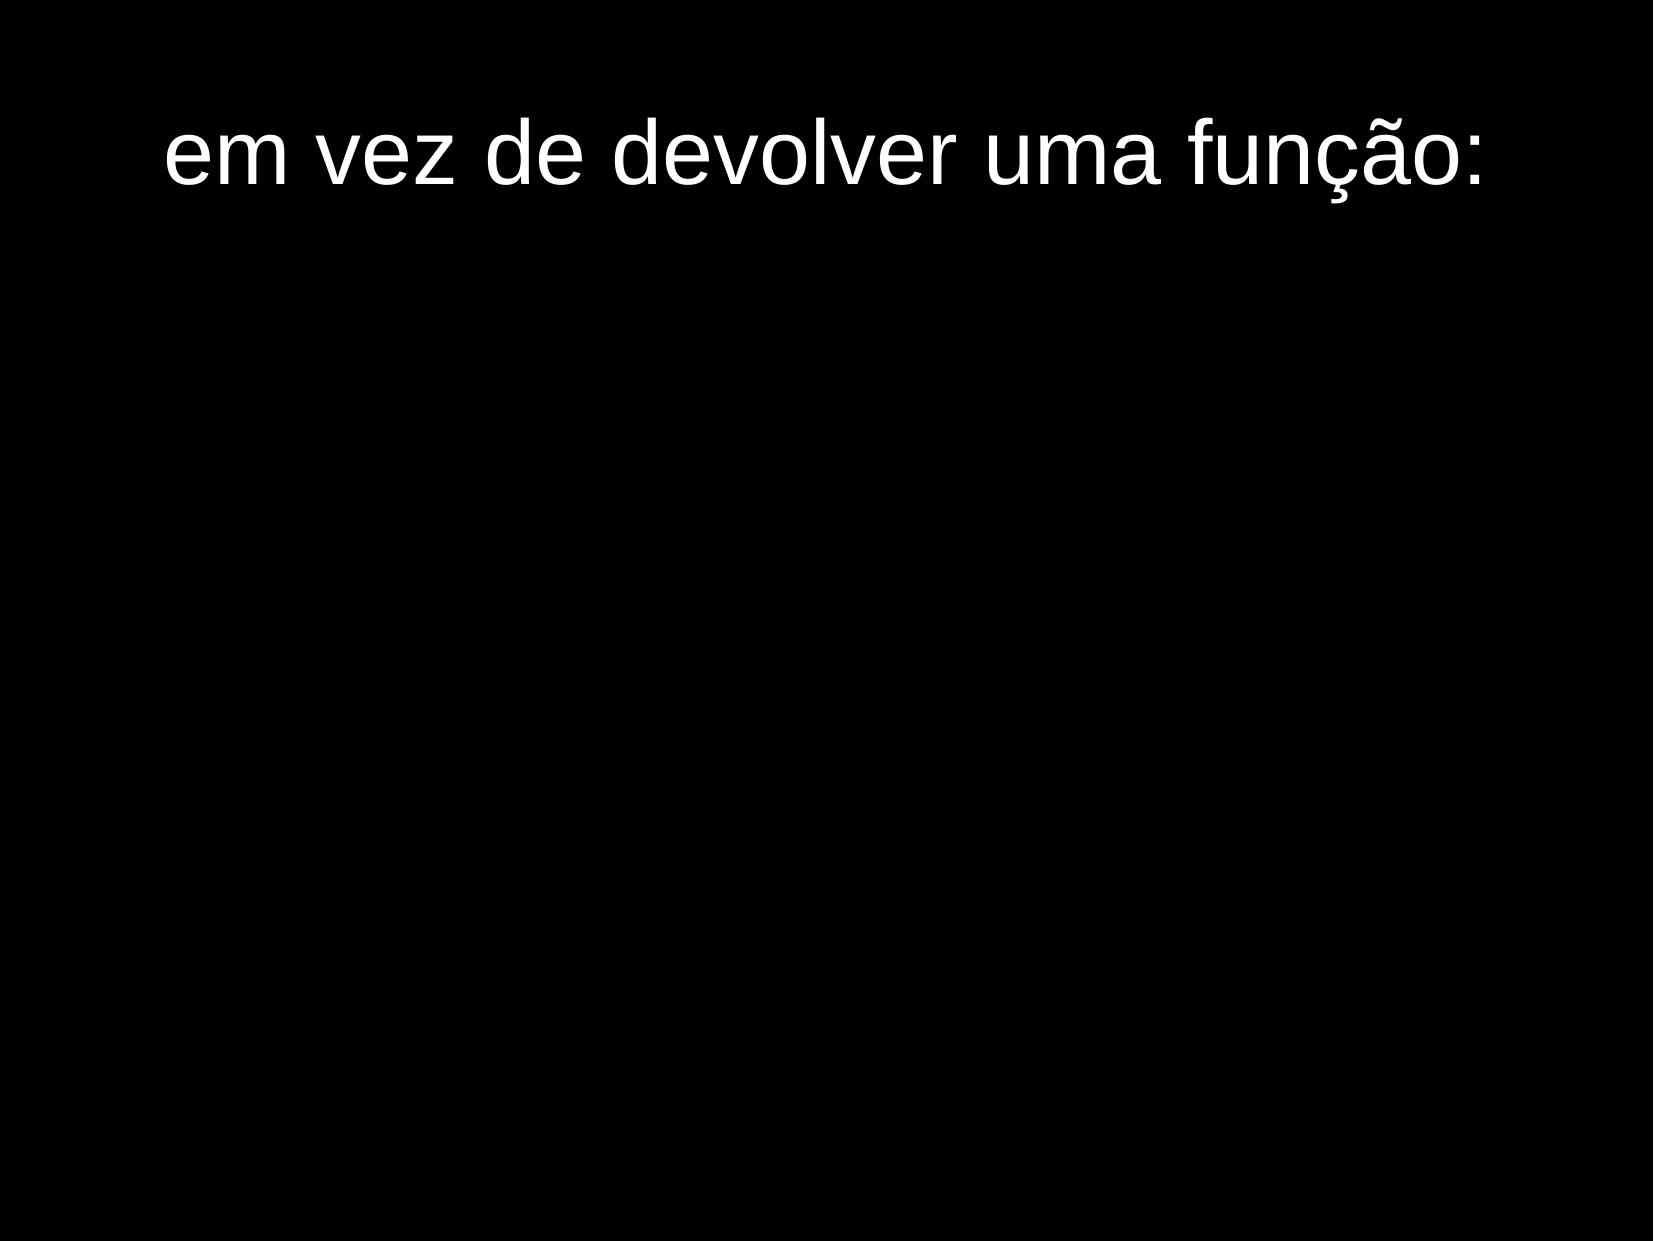

# em vez de devolver uma função: